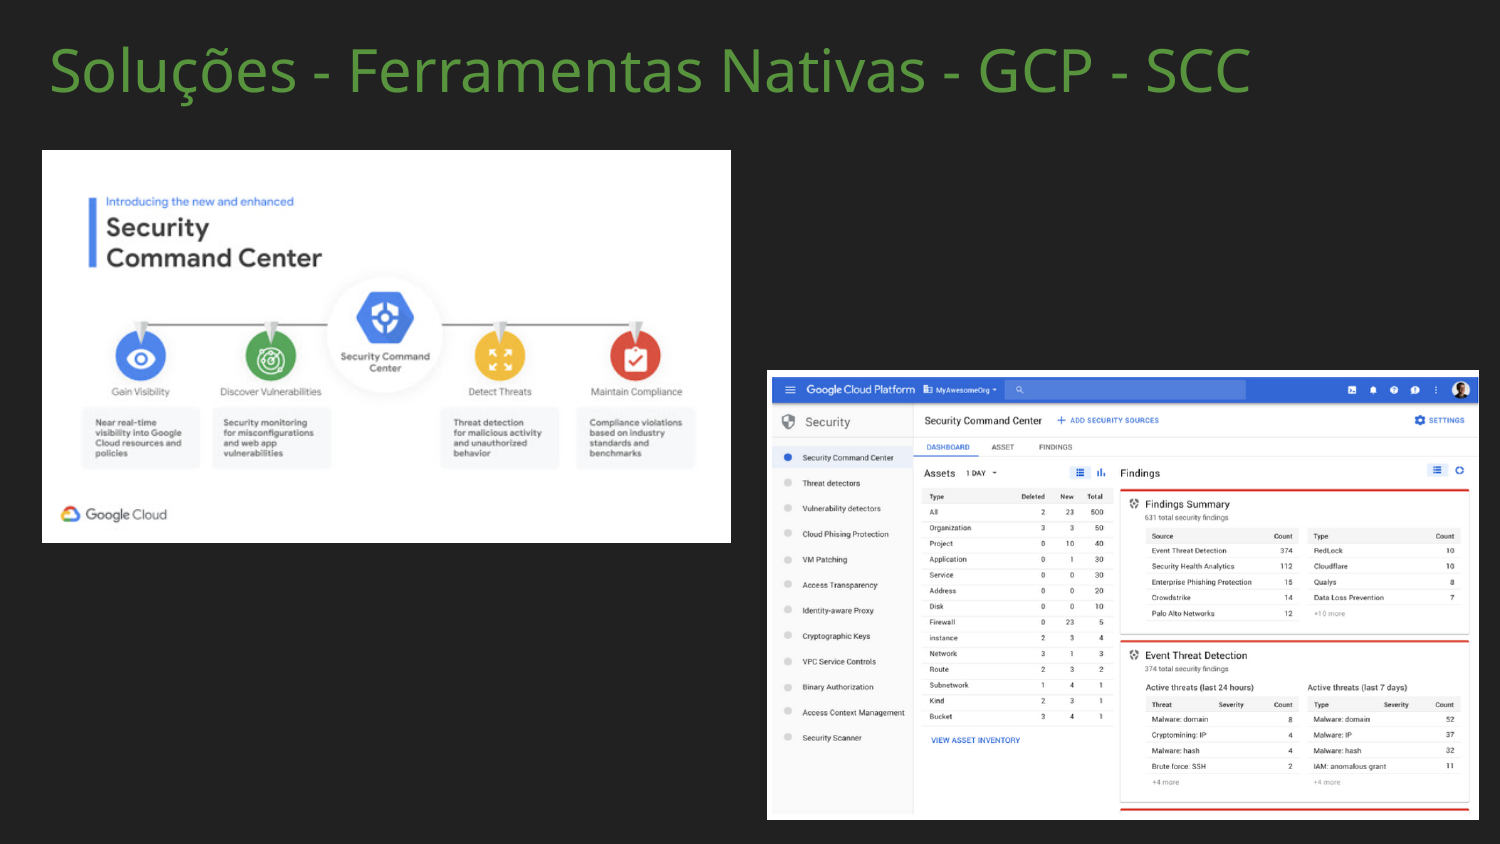

# Soluções - Ferramentas Nativas - GCP - SCC